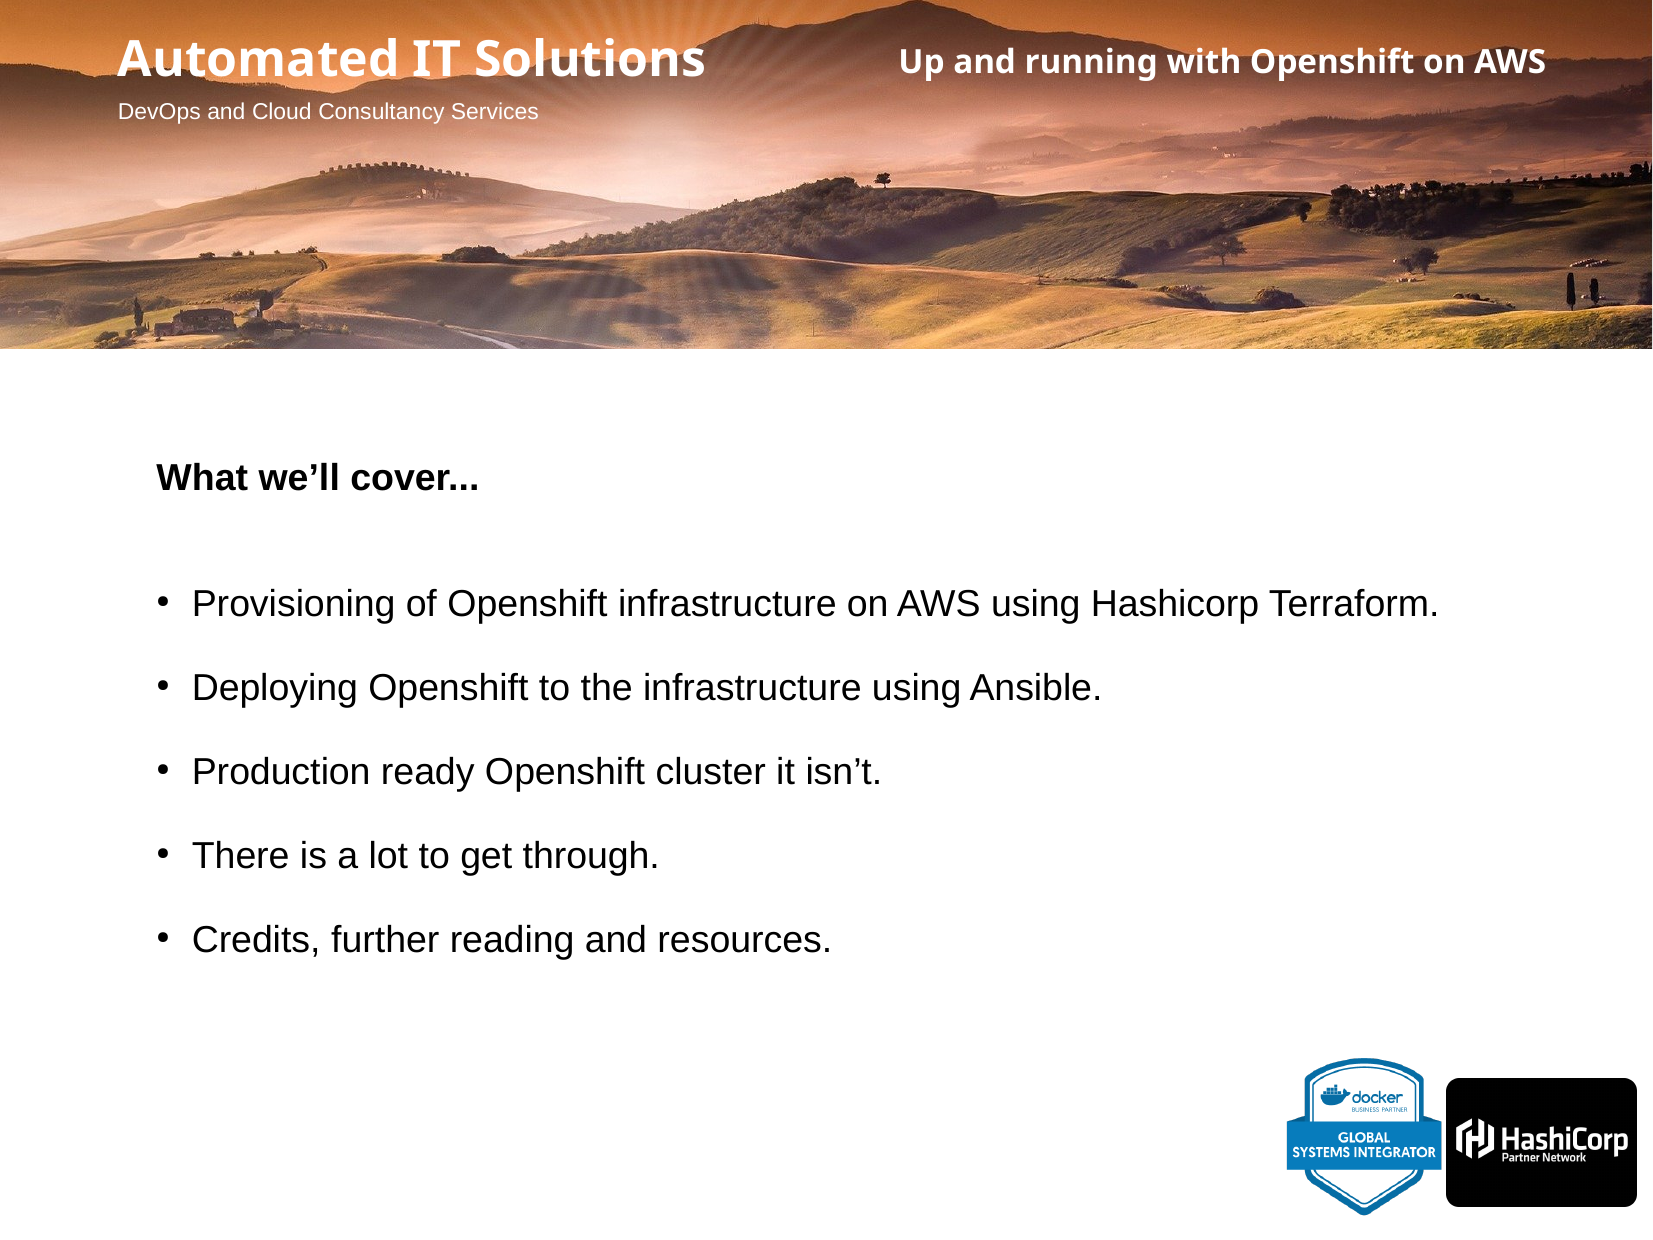

Up and running with Openshift on AWS
What we’ll cover...
Provisioning of Openshift infrastructure on AWS using Hashicorp Terraform.
Deploying Openshift to the infrastructure using Ansible.
Production ready Openshift cluster it isn’t.
There is a lot to get through.
Credits, further reading and resources.